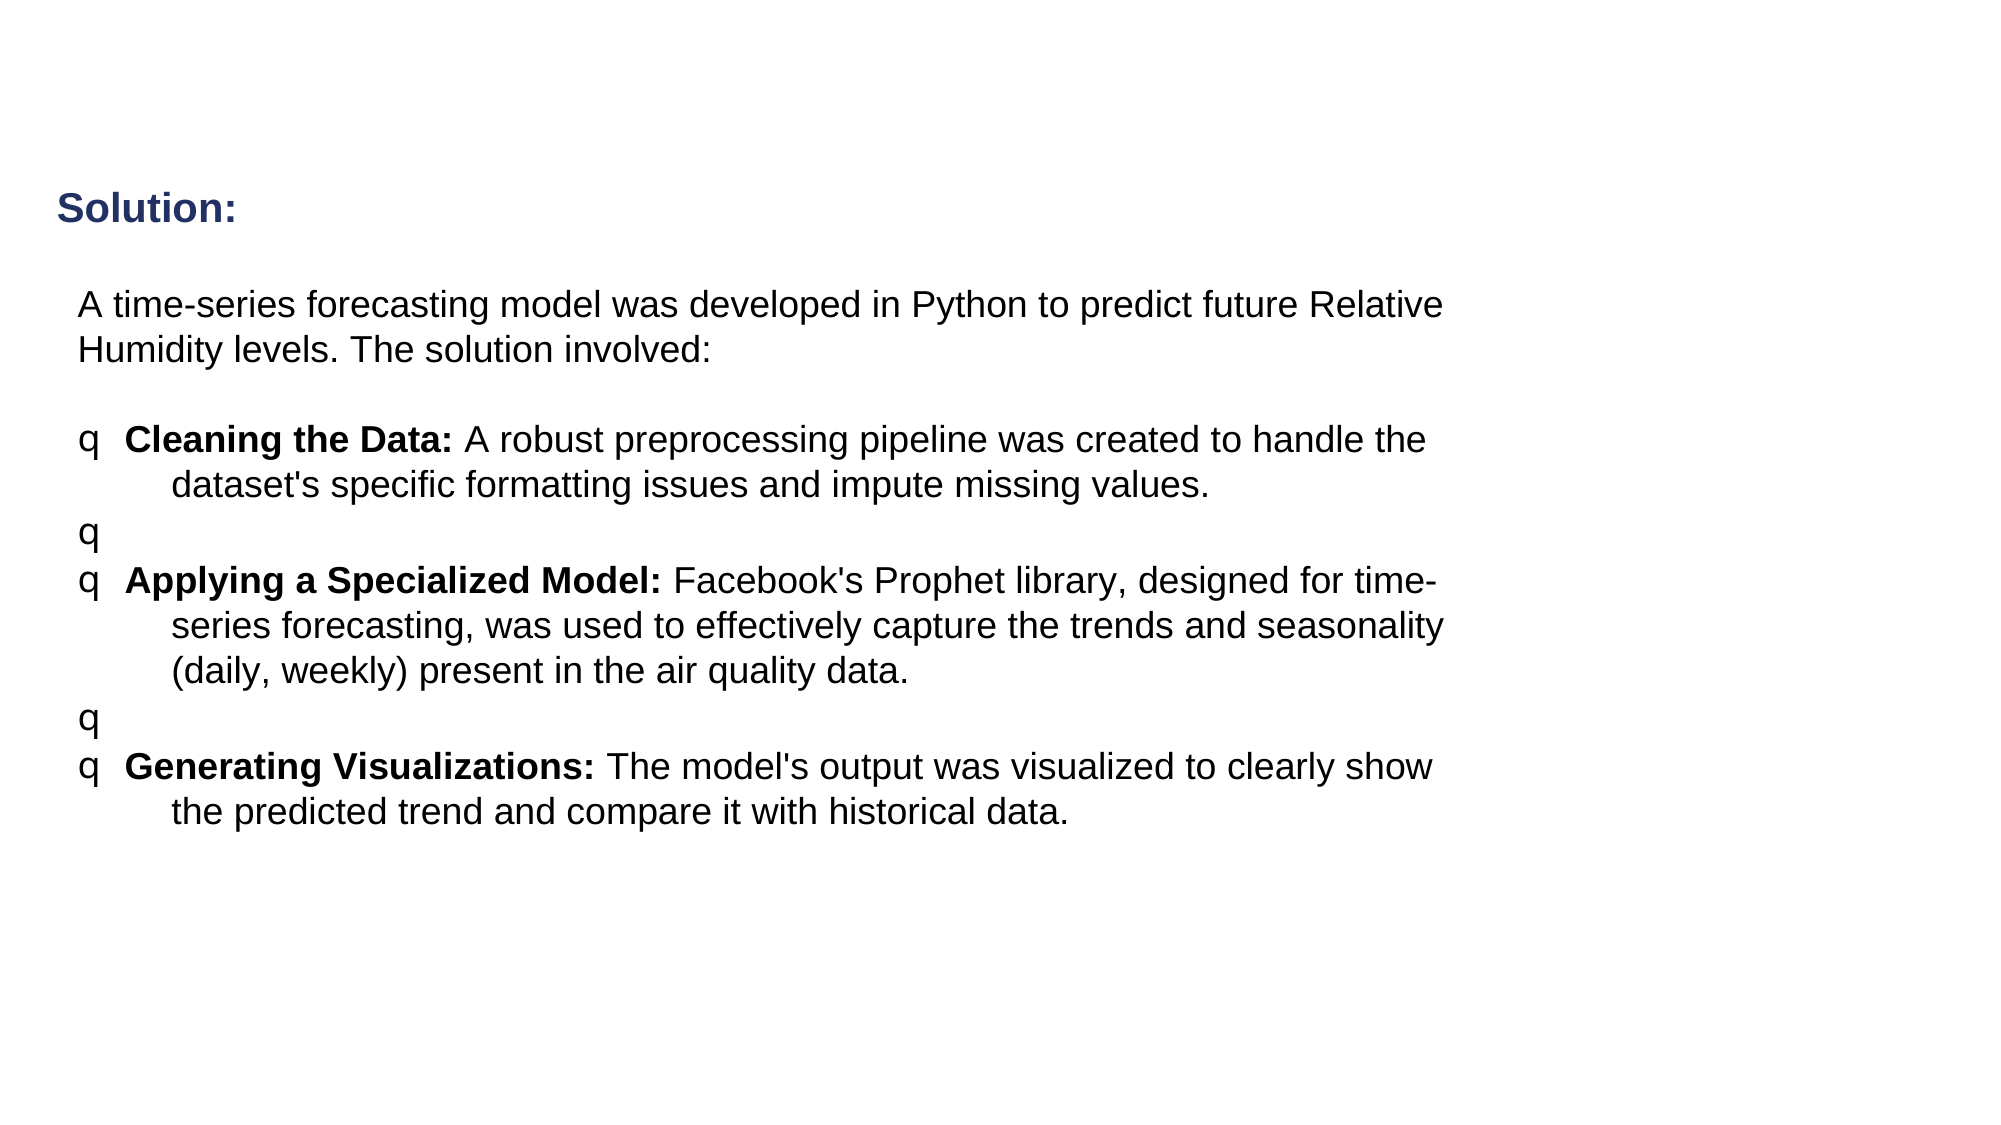

Solution:
A time-series forecasting model was developed in Python to predict future Relative Humidity levels. The solution involved:
Cleaning the Data: A robust preprocessing pipeline was created to handle the dataset's specific formatting issues and impute missing values.
Applying a Specialized Model: Facebook's Prophet library, designed for time-series forecasting, was used to effectively capture the trends and seasonality (daily, weekly) present in the air quality data.
Generating Visualizations: The model's output was visualized to clearly show the predicted trend and compare it with historical data.